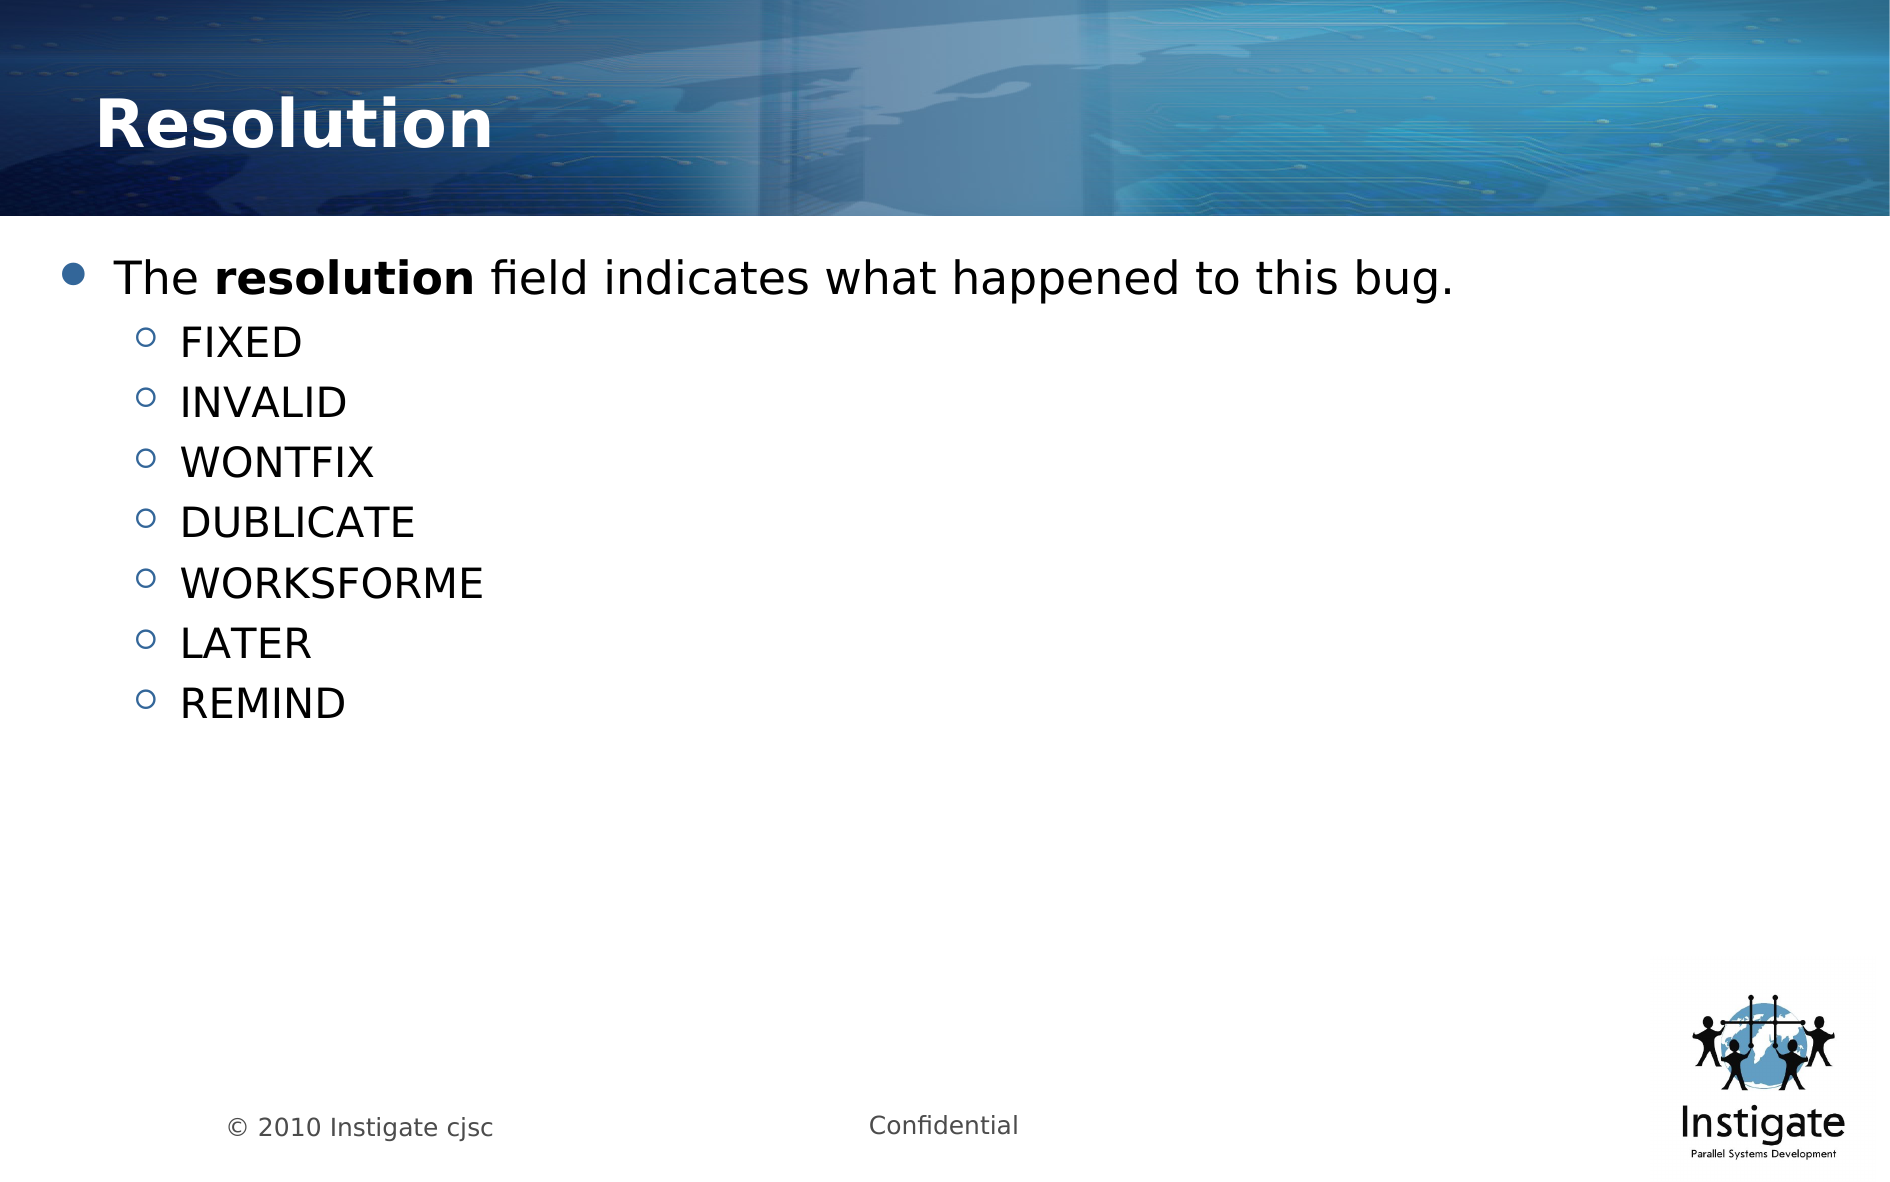

# Resolution
The resolution field indicates what happened to this bug.
FIXED
INVALID
WONTFIX
DUBLICATE
WORKSFORME
LATER
REMIND